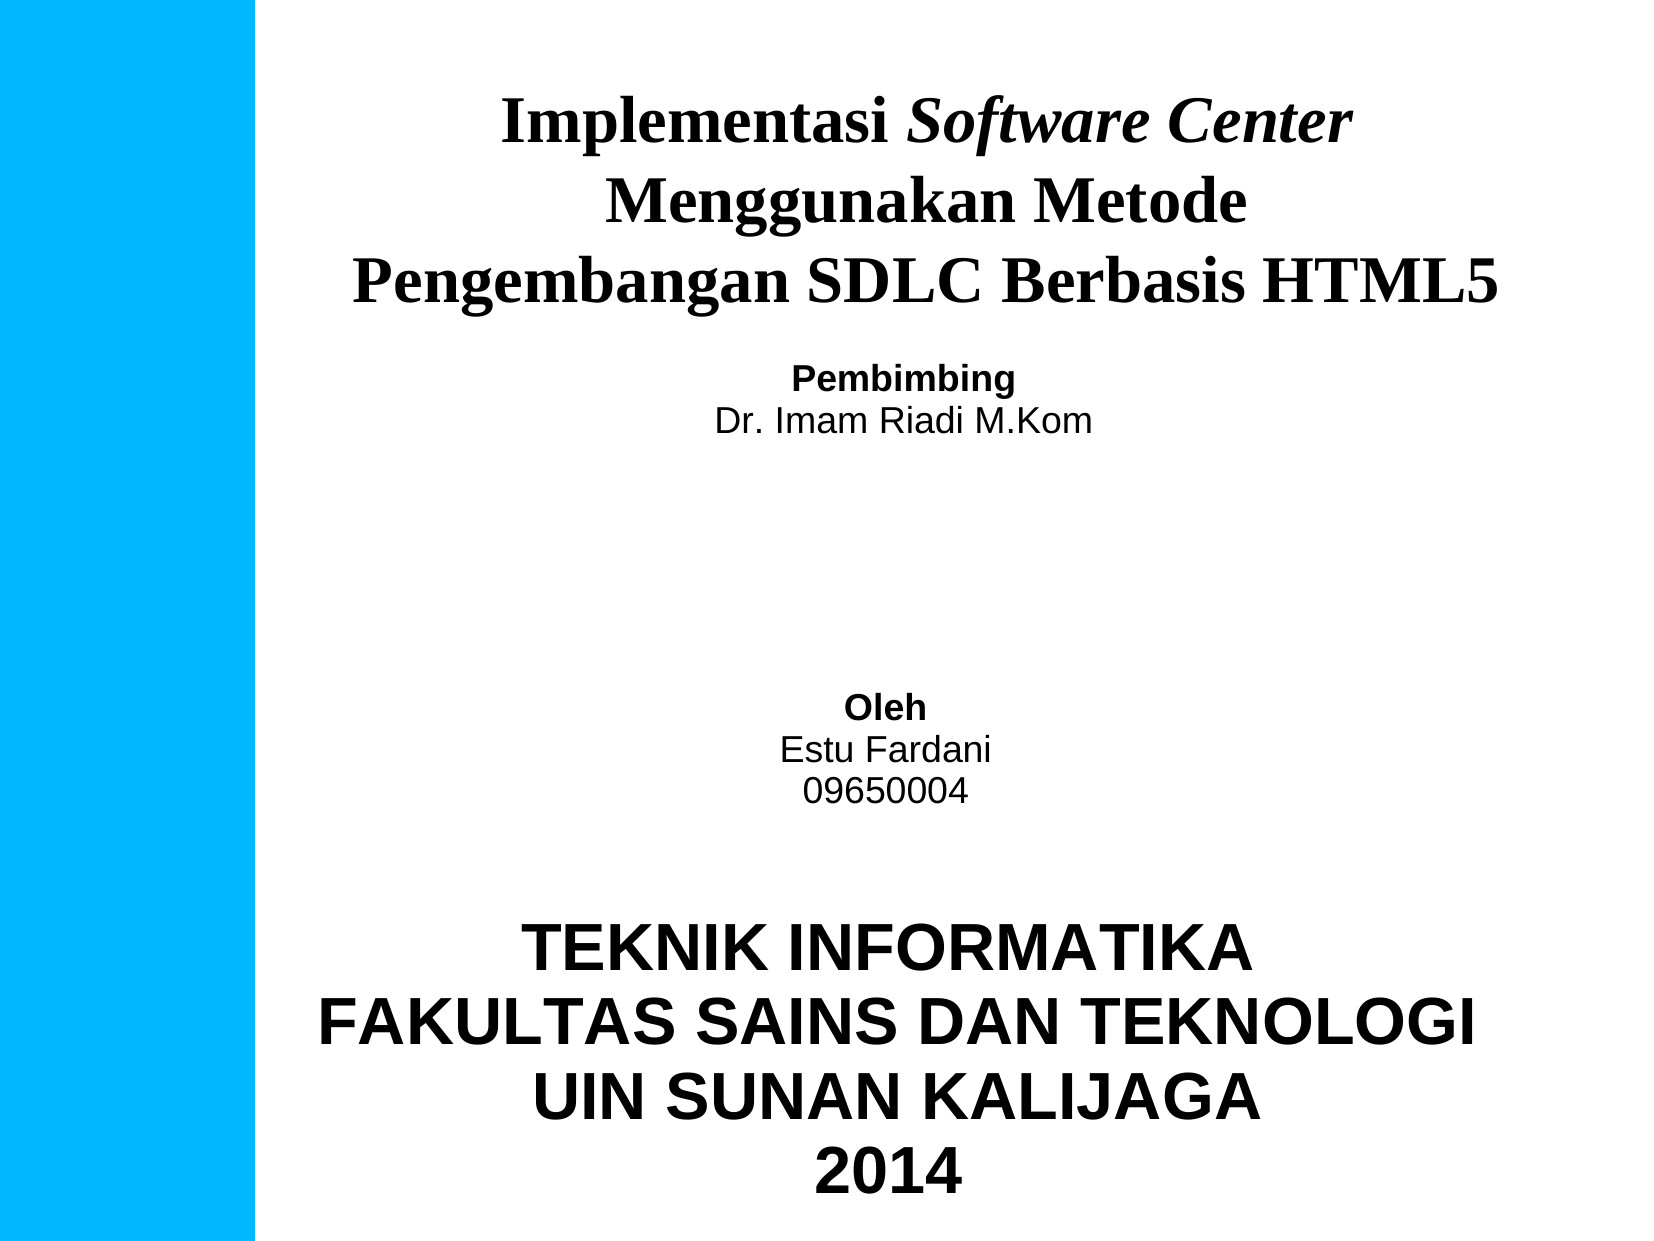

# Implementasi Software Center Menggunakan Metode Pengembangan SDLC Berbasis HTML5
Pembimbing
Dr. Imam Riadi M.Kom
Oleh
Estu Fardani
09650004
TEKNIK INFORMATIKA
FAKULTAS SAINS DAN TEKNOLOGI
UIN SUNAN KALIJAGA
2014